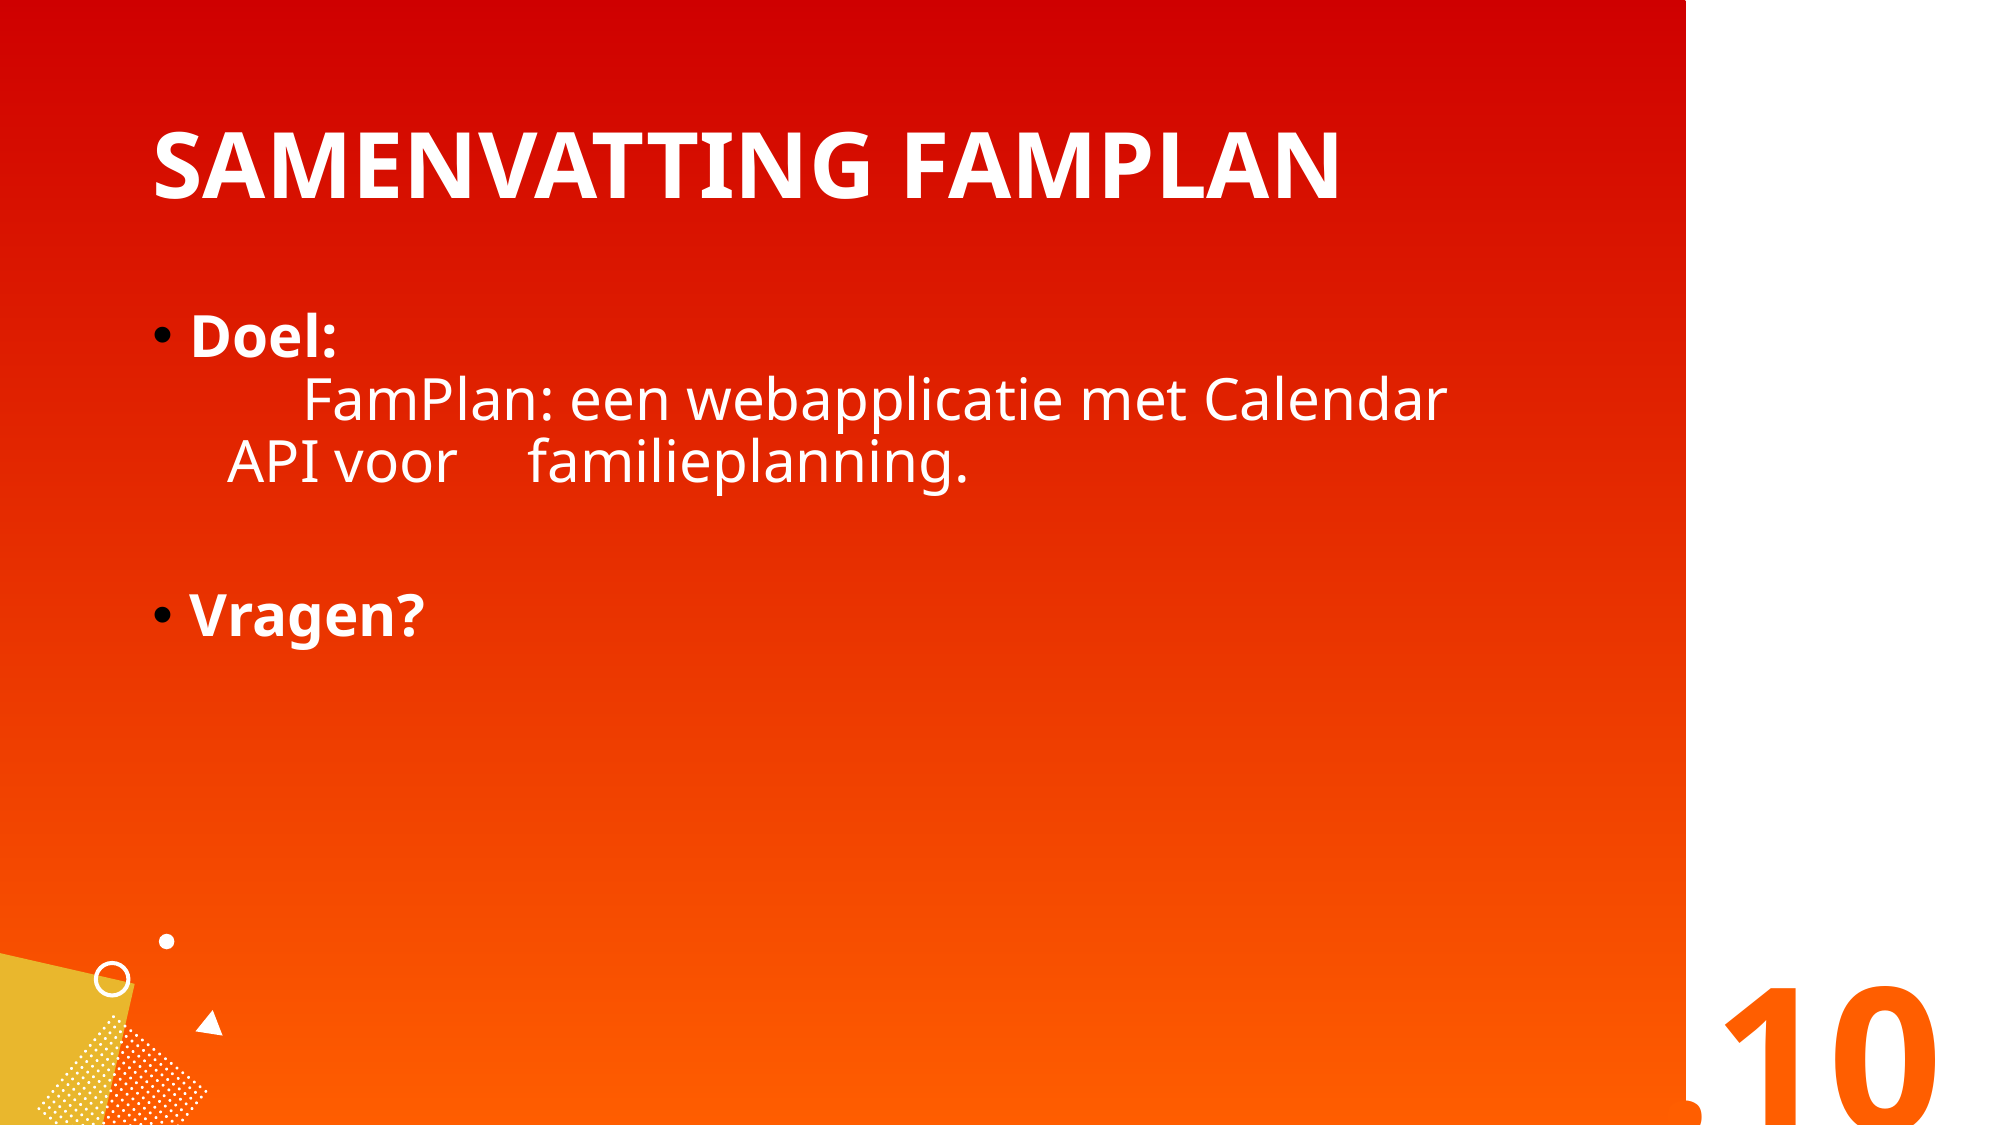

# SAMENVATTING FAMPLAN
Doel:
	FamPlan: een webapplicatie met Calendar API voor 	familieplanning.
Vragen?
.10